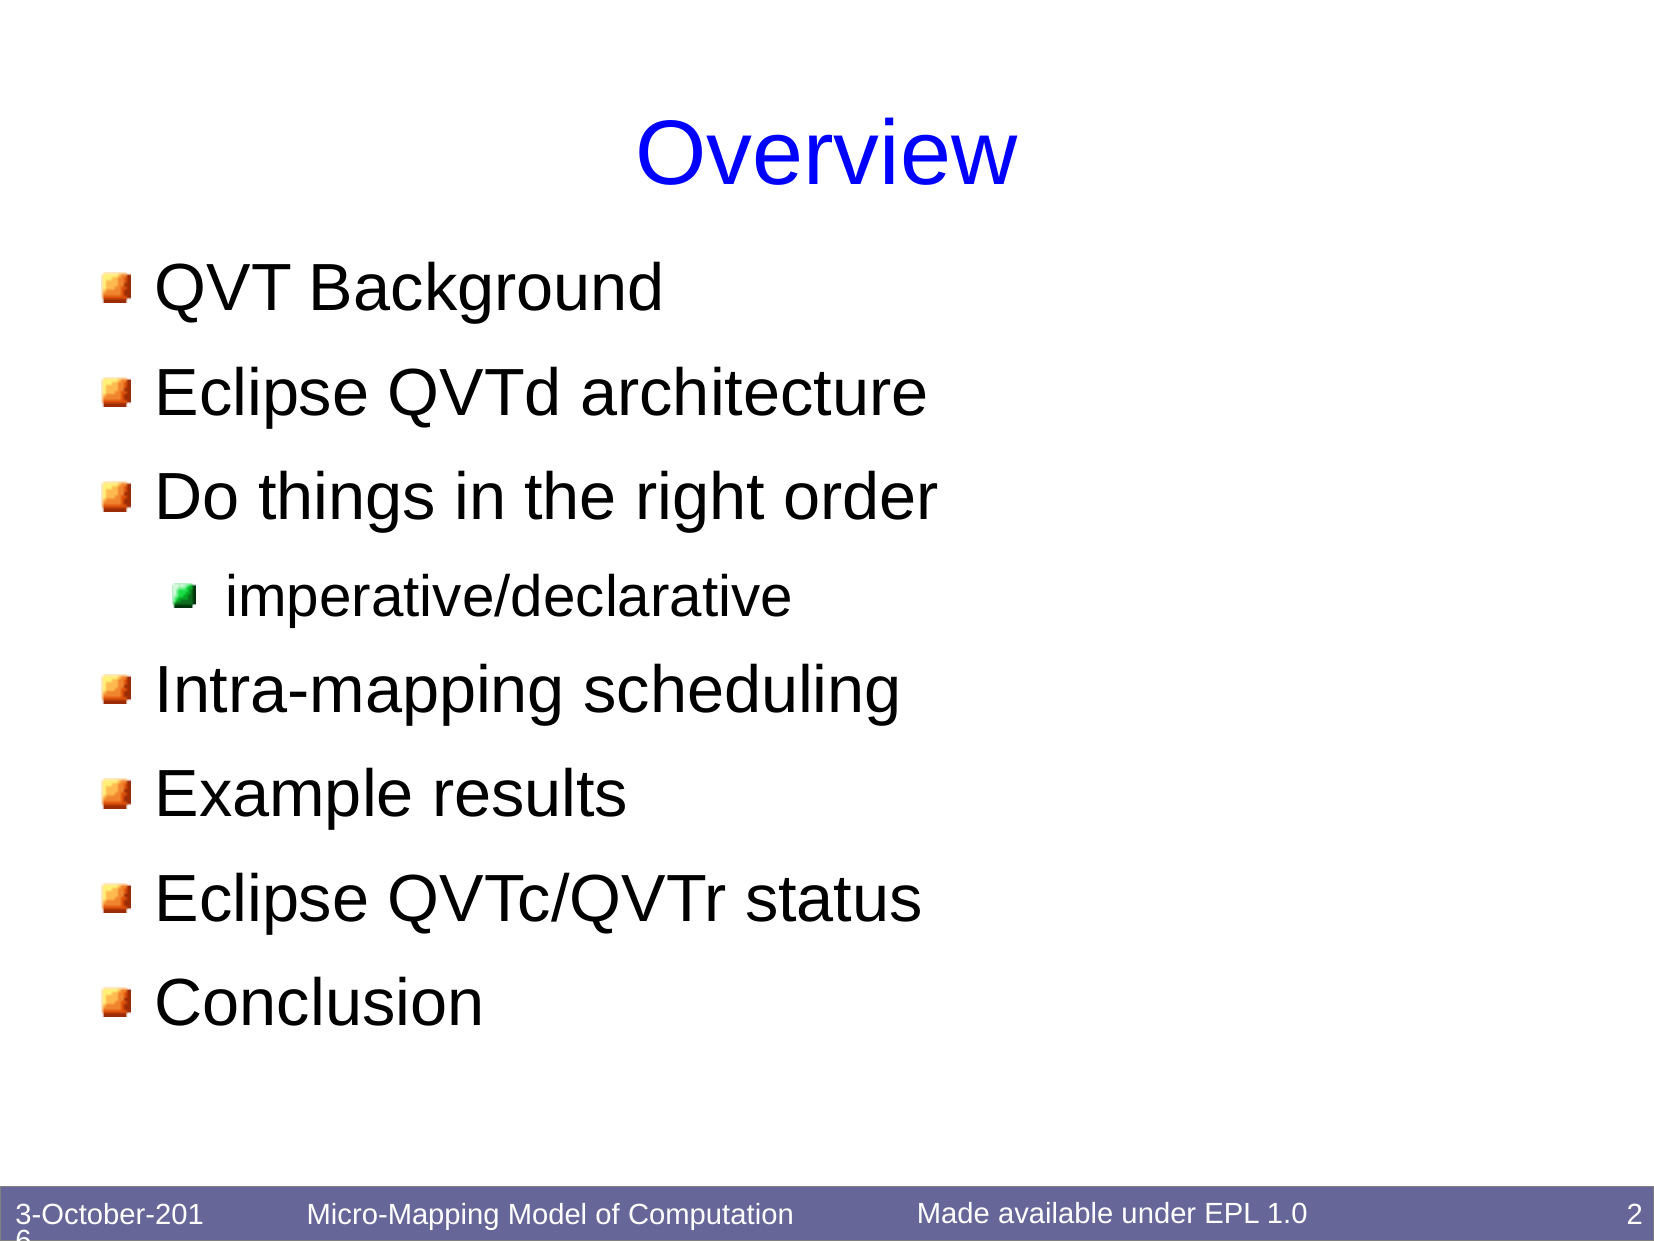

# Overview
QVT Background
Eclipse QVTd architecture
Do things in the right order
imperative/declarative
Intra-mapping scheduling
Example results
Eclipse QVTc/QVTr status
Conclusion
3-October-2016
Micro-Mapping Model of Computation
2